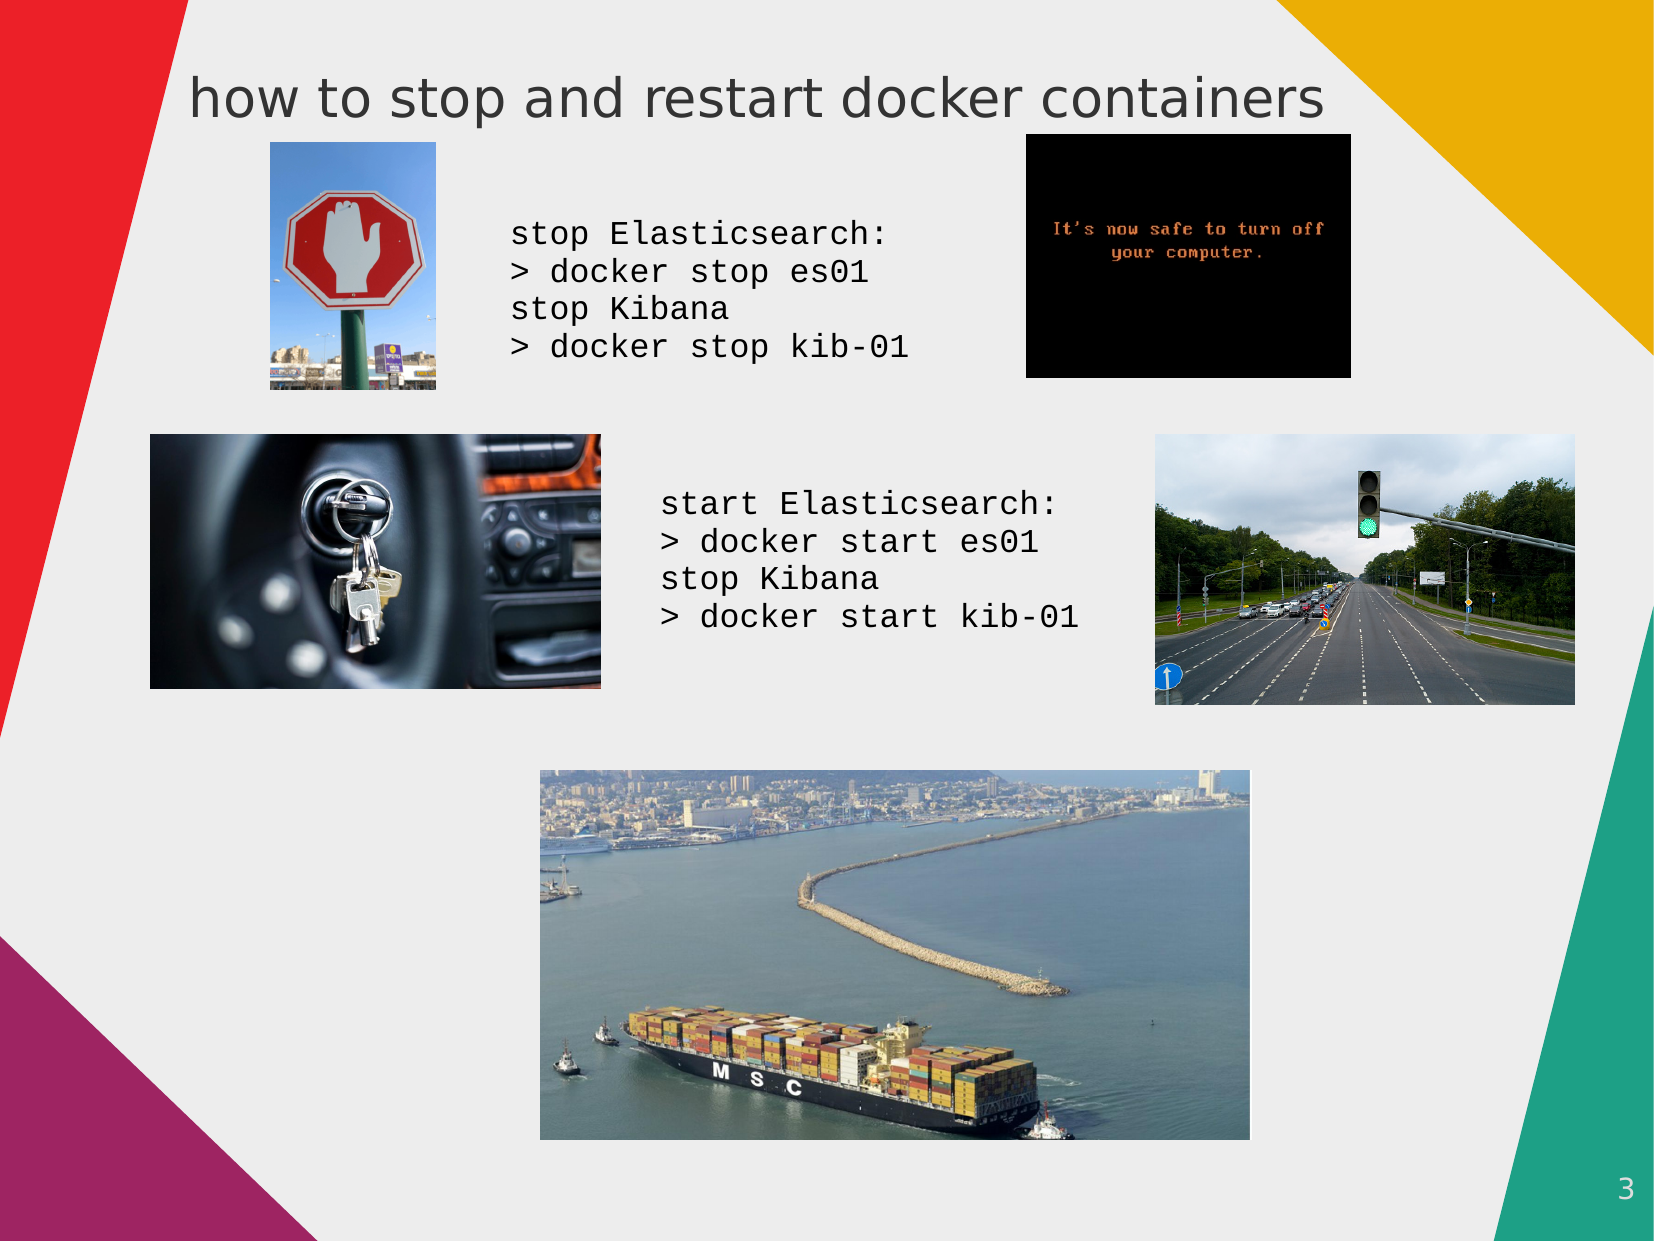

# how to stop and restart docker containers
stop Elasticsearch:
> docker stop es01
stop Kibana
> docker stop kib-01
start Elasticsearch:
> docker start es01
stop Kibana
> docker start kib-01
3